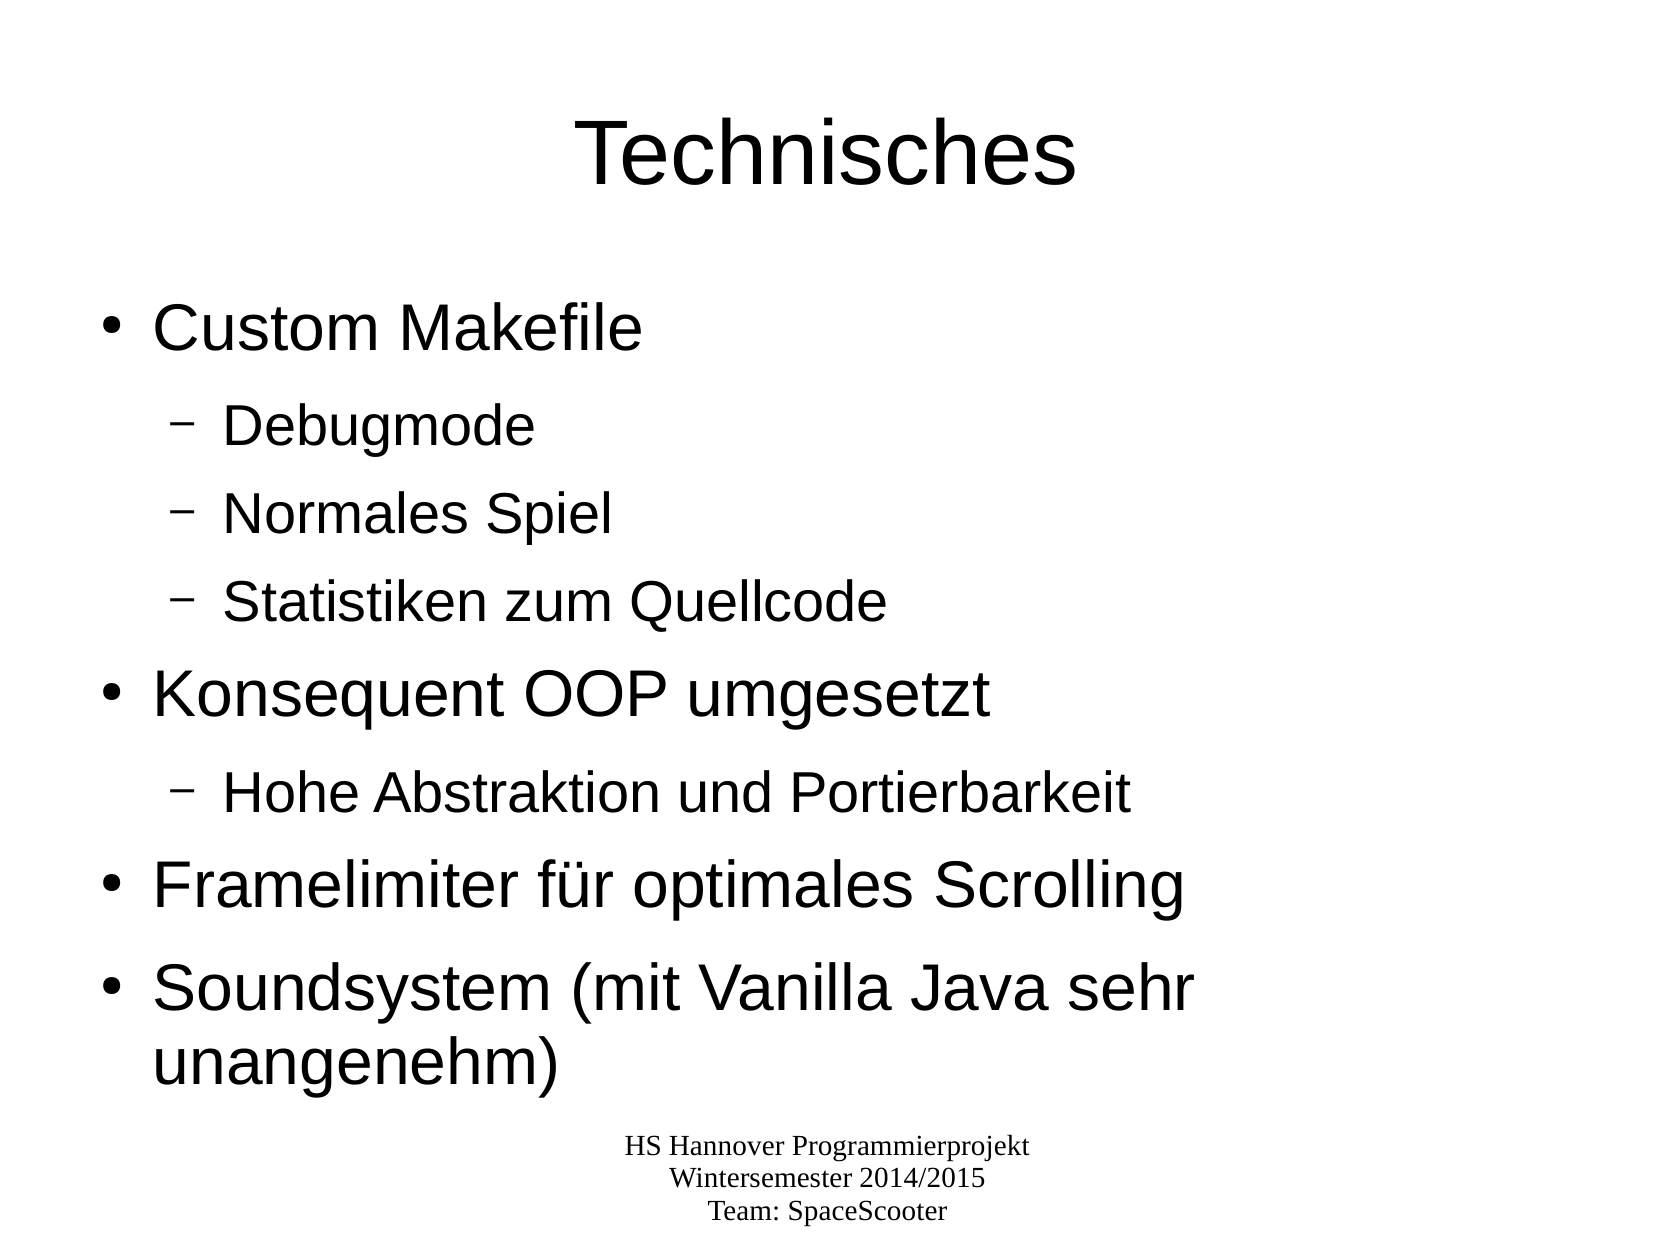

# Technisches
Custom Makefile
Debugmode
Normales Spiel
Statistiken zum Quellcode
Konsequent OOP umgesetzt
Hohe Abstraktion und Portierbarkeit
Framelimiter für optimales Scrolling
Soundsystem (mit Vanilla Java sehr unangenehm)